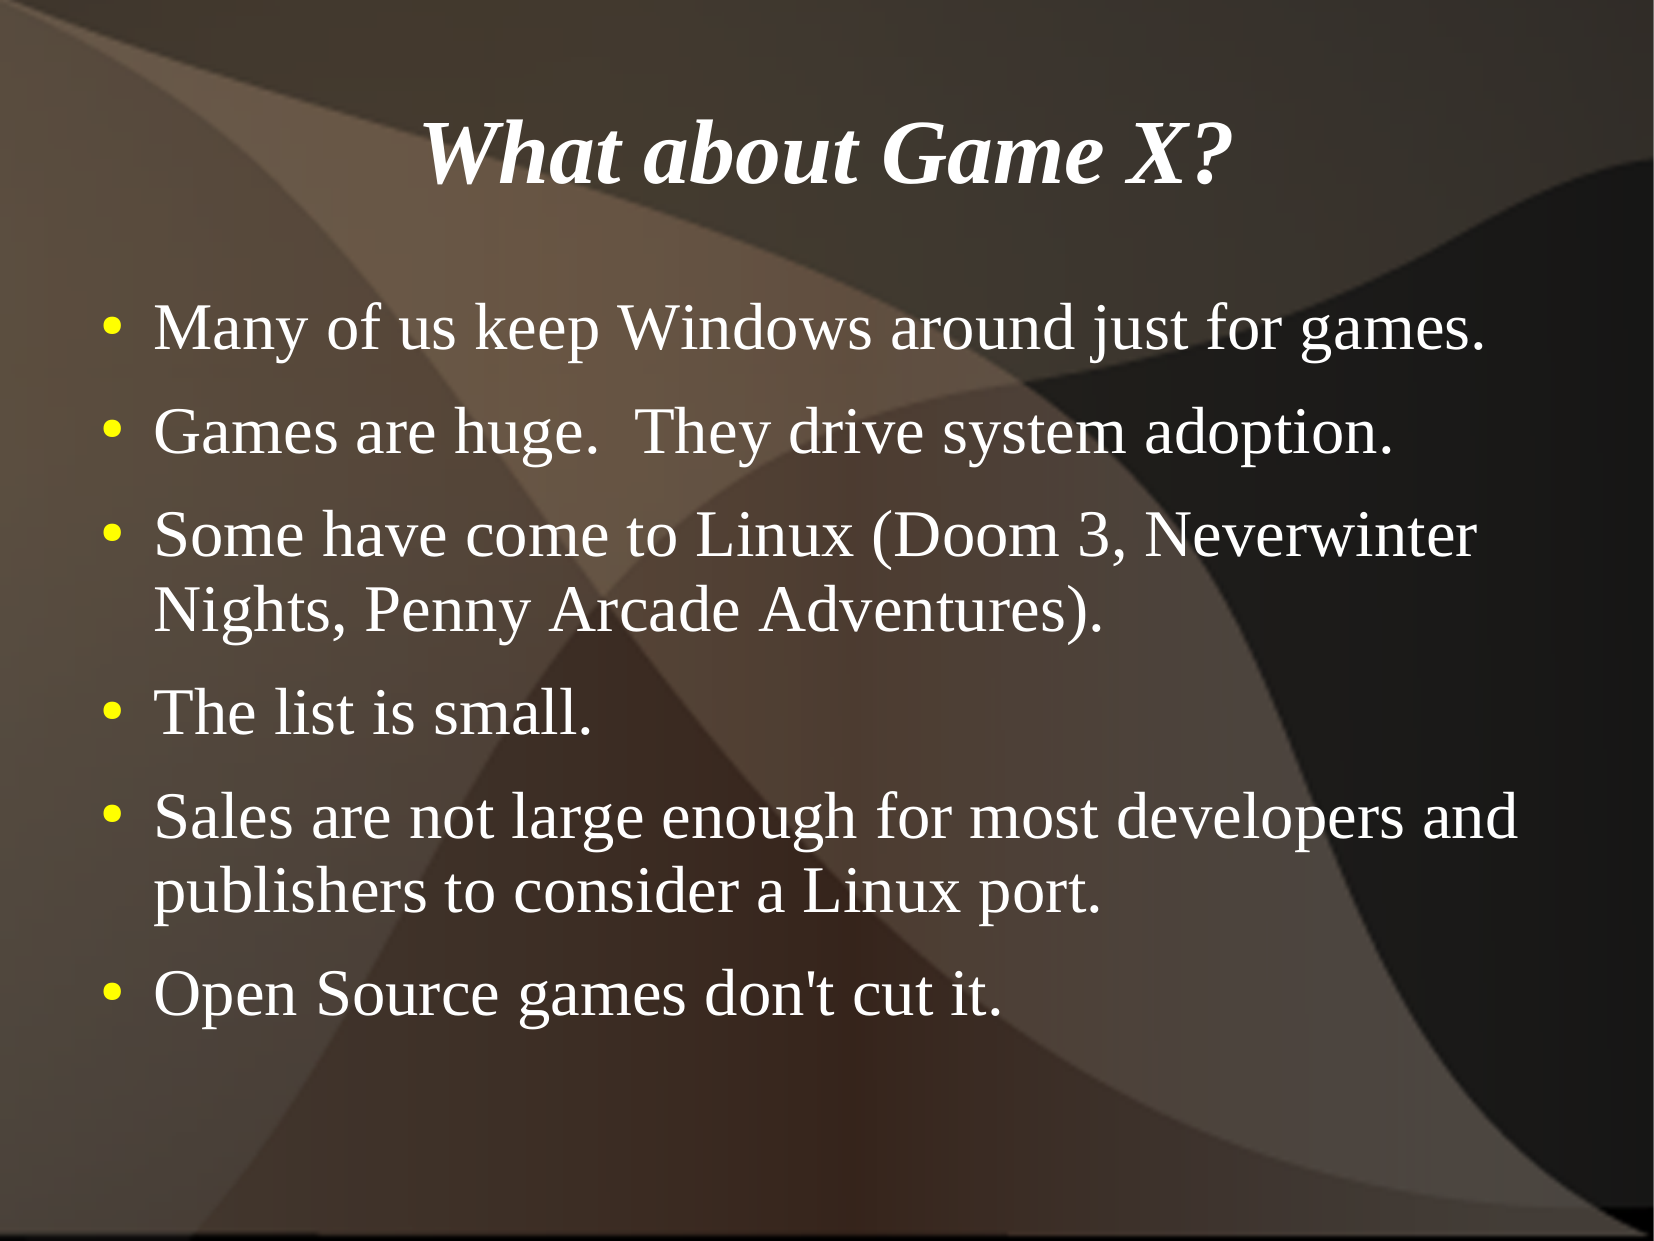

# What about Game X?
Many of us keep Windows around just for games.
Games are huge. They drive system adoption.
Some have come to Linux (Doom 3, Neverwinter Nights, Penny Arcade Adventures).
The list is small.
Sales are not large enough for most developers and publishers to consider a Linux port.
Open Source games don't cut it.